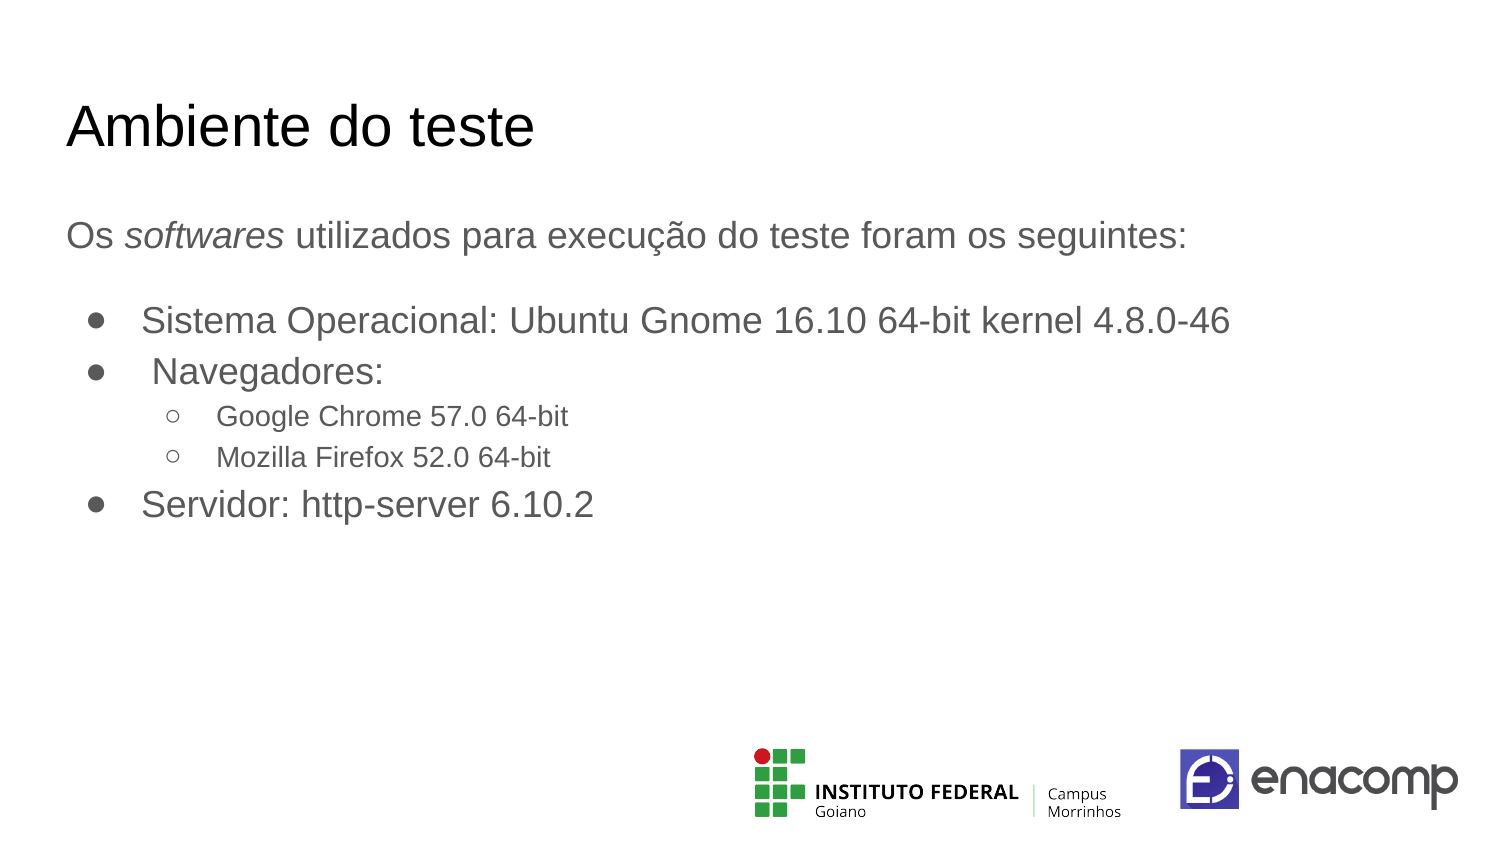

# Ambiente do teste
Os softwares utilizados para execução do teste foram os seguintes:
Sistema Operacional: Ubuntu Gnome 16.10 64-bit kernel 4.8.0-46
 Navegadores:
Google Chrome 57.0 64-bit
Mozilla Firefox 52.0 64-bit
Servidor: http-server 6.10.2